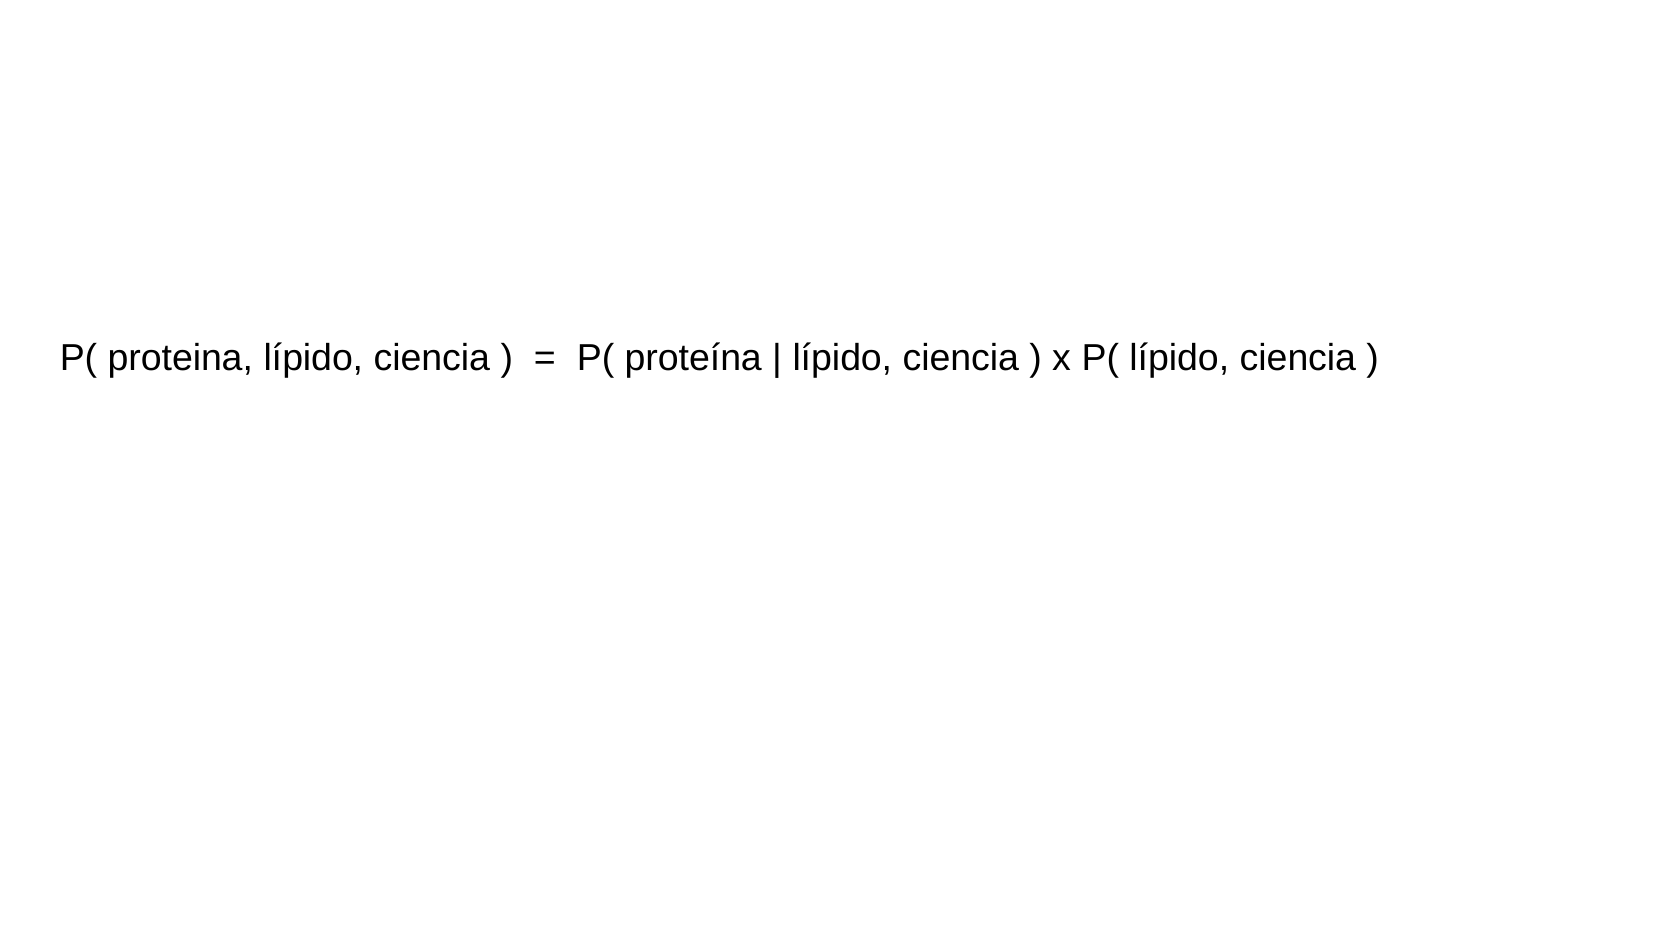

P( proteina, lípido, ciencia ) = P( proteína | lípido, ciencia ) x P( lípido, ciencia )